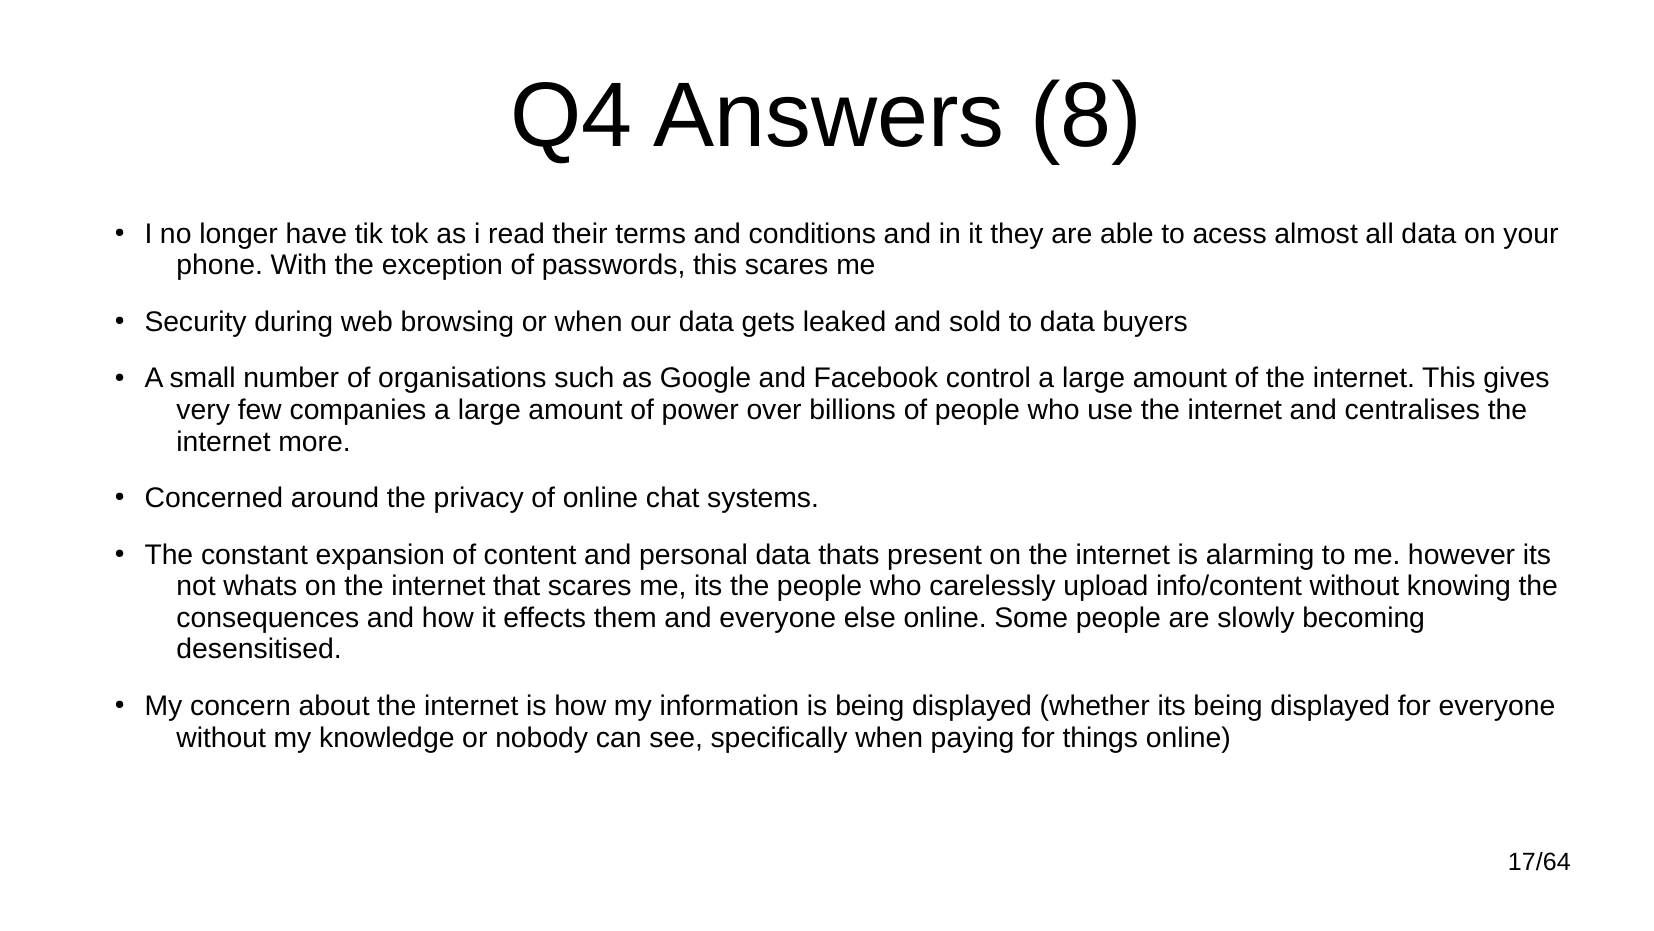

# Q4 Answers (8)
I no longer have tik tok as i read their terms and conditions and in it they are able to acess almost all data on your phone. With the exception of passwords, this scares me
Security during web browsing or when our data gets leaked and sold to data buyers
A small number of organisations such as Google and Facebook control a large amount of the internet. This gives very few companies a large amount of power over billions of people who use the internet and centralises the internet more.
Concerned around the privacy of online chat systems.
The constant expansion of content and personal data thats present on the internet is alarming to me. however its not whats on the internet that scares me, its the people who carelessly upload info/content without knowing the consequences and how it effects them and everyone else online. Some people are slowly becoming desensitised.
My concern about the internet is how my information is being displayed (whether its being displayed for everyone without my knowledge or nobody can see, specifically when paying for things online)
17